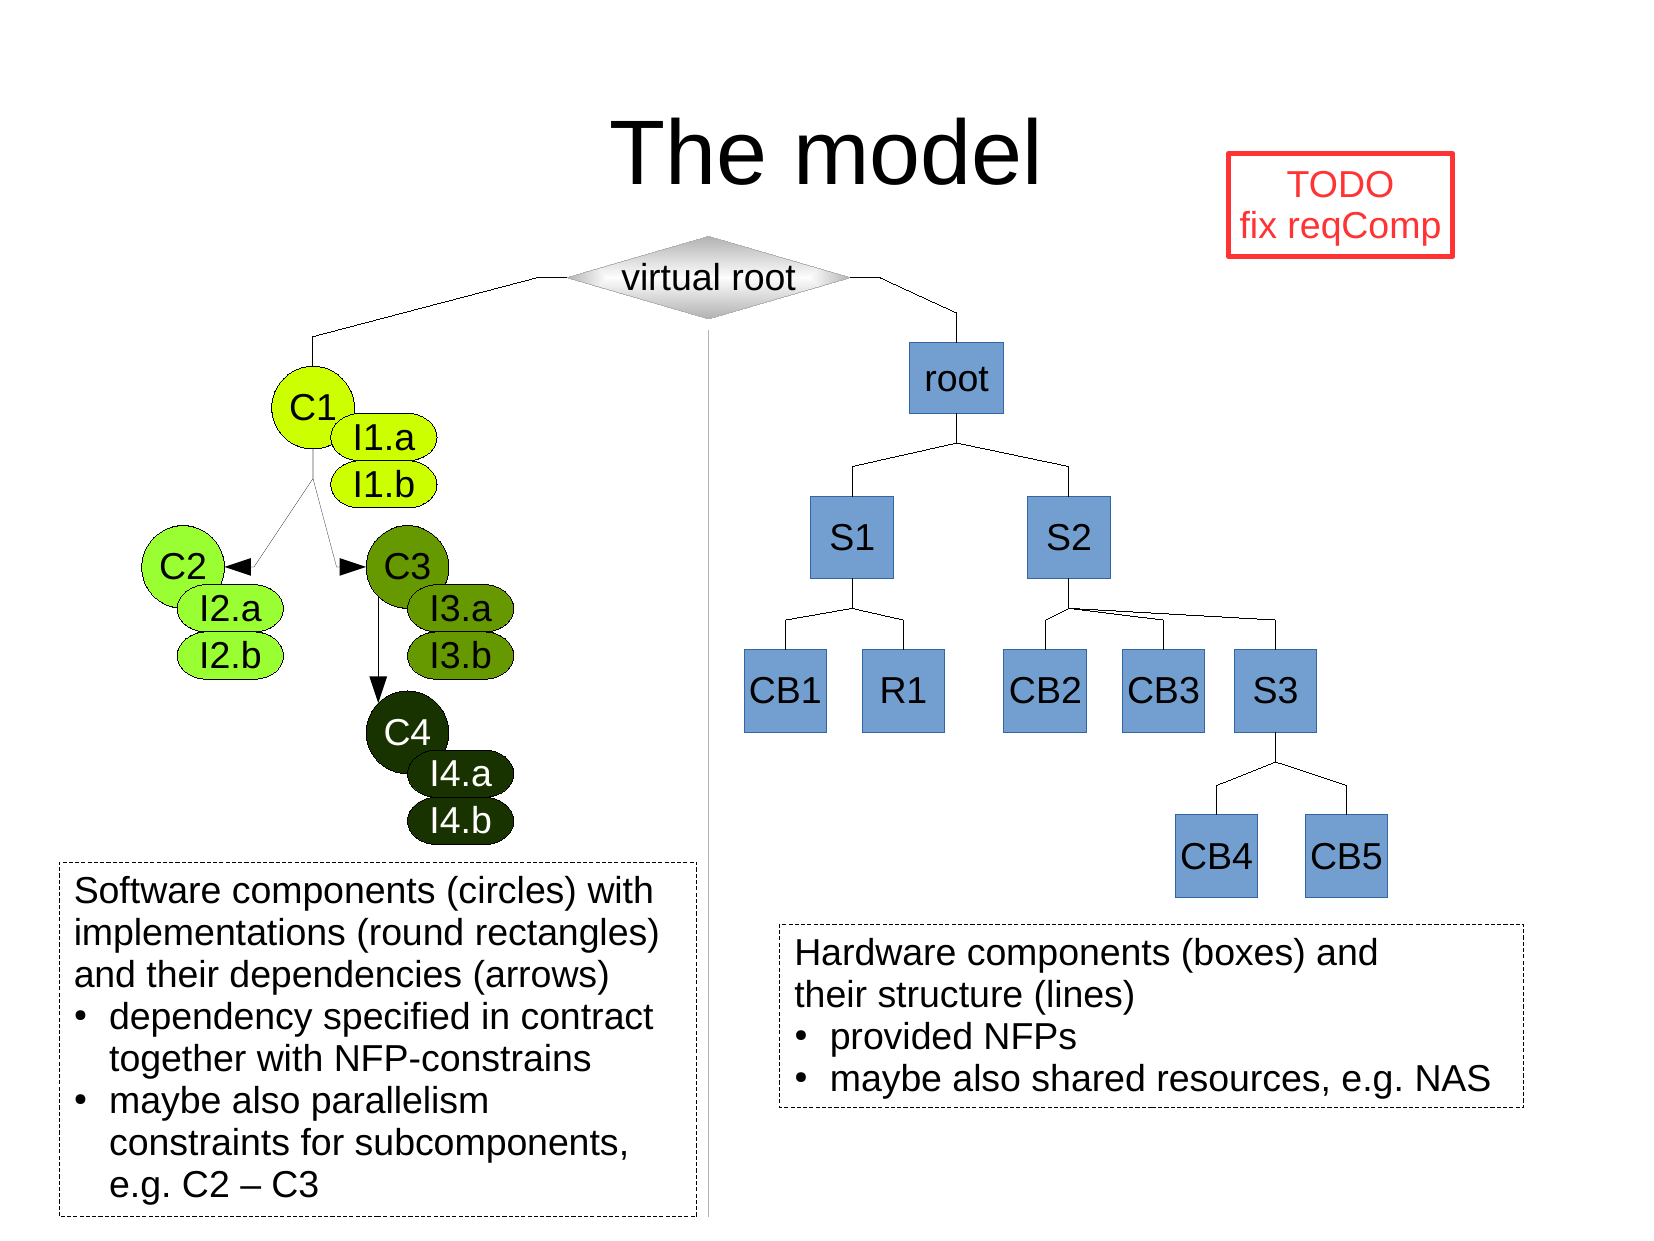

# The model
TODO
fix reqComp
virtual root
root
C1
I1.a
I1.b
S1
S2
C2
C3
I2.a
I3.a
I2.b
I3.b
CB1
R1
CB2
CB3
S3
C4
I4.a
I4.b
CB4
CB5
Software components (circles) with implementations (round rectangles) and their dependencies (arrows)
dependency specified in contract
together with NFP-constrains
maybe also parallelism
constraints for subcomponents,
e.g. C2 – C3
Hardware components (boxes) and
their structure (lines)
provided NFPs
maybe also shared resources, e.g. NAS